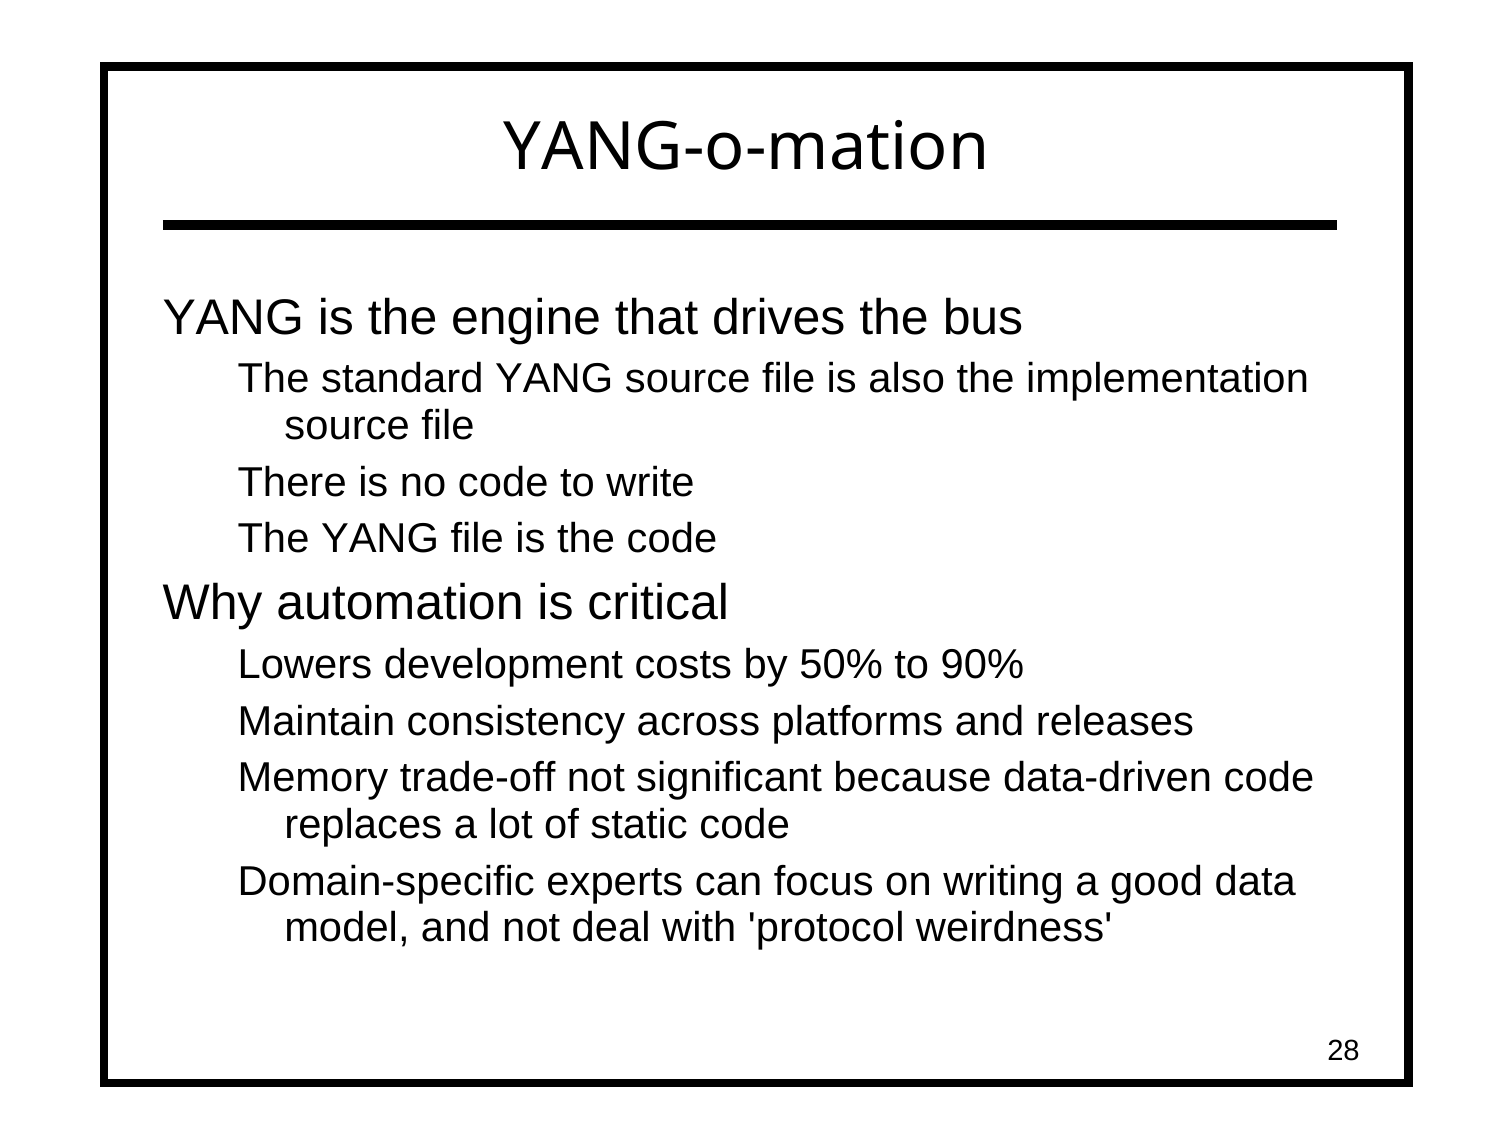

# YANG-o-mation
YANG is the engine that drives the bus
The standard YANG source file is also the implementation source file
There is no code to write
The YANG file is the code
Why automation is critical
Lowers development costs by 50% to 90%
Maintain consistency across platforms and releases
Memory trade-off not significant because data-driven code replaces a lot of static code
Domain-specific experts can focus on writing a good data model, and not deal with 'protocol weirdness'
28